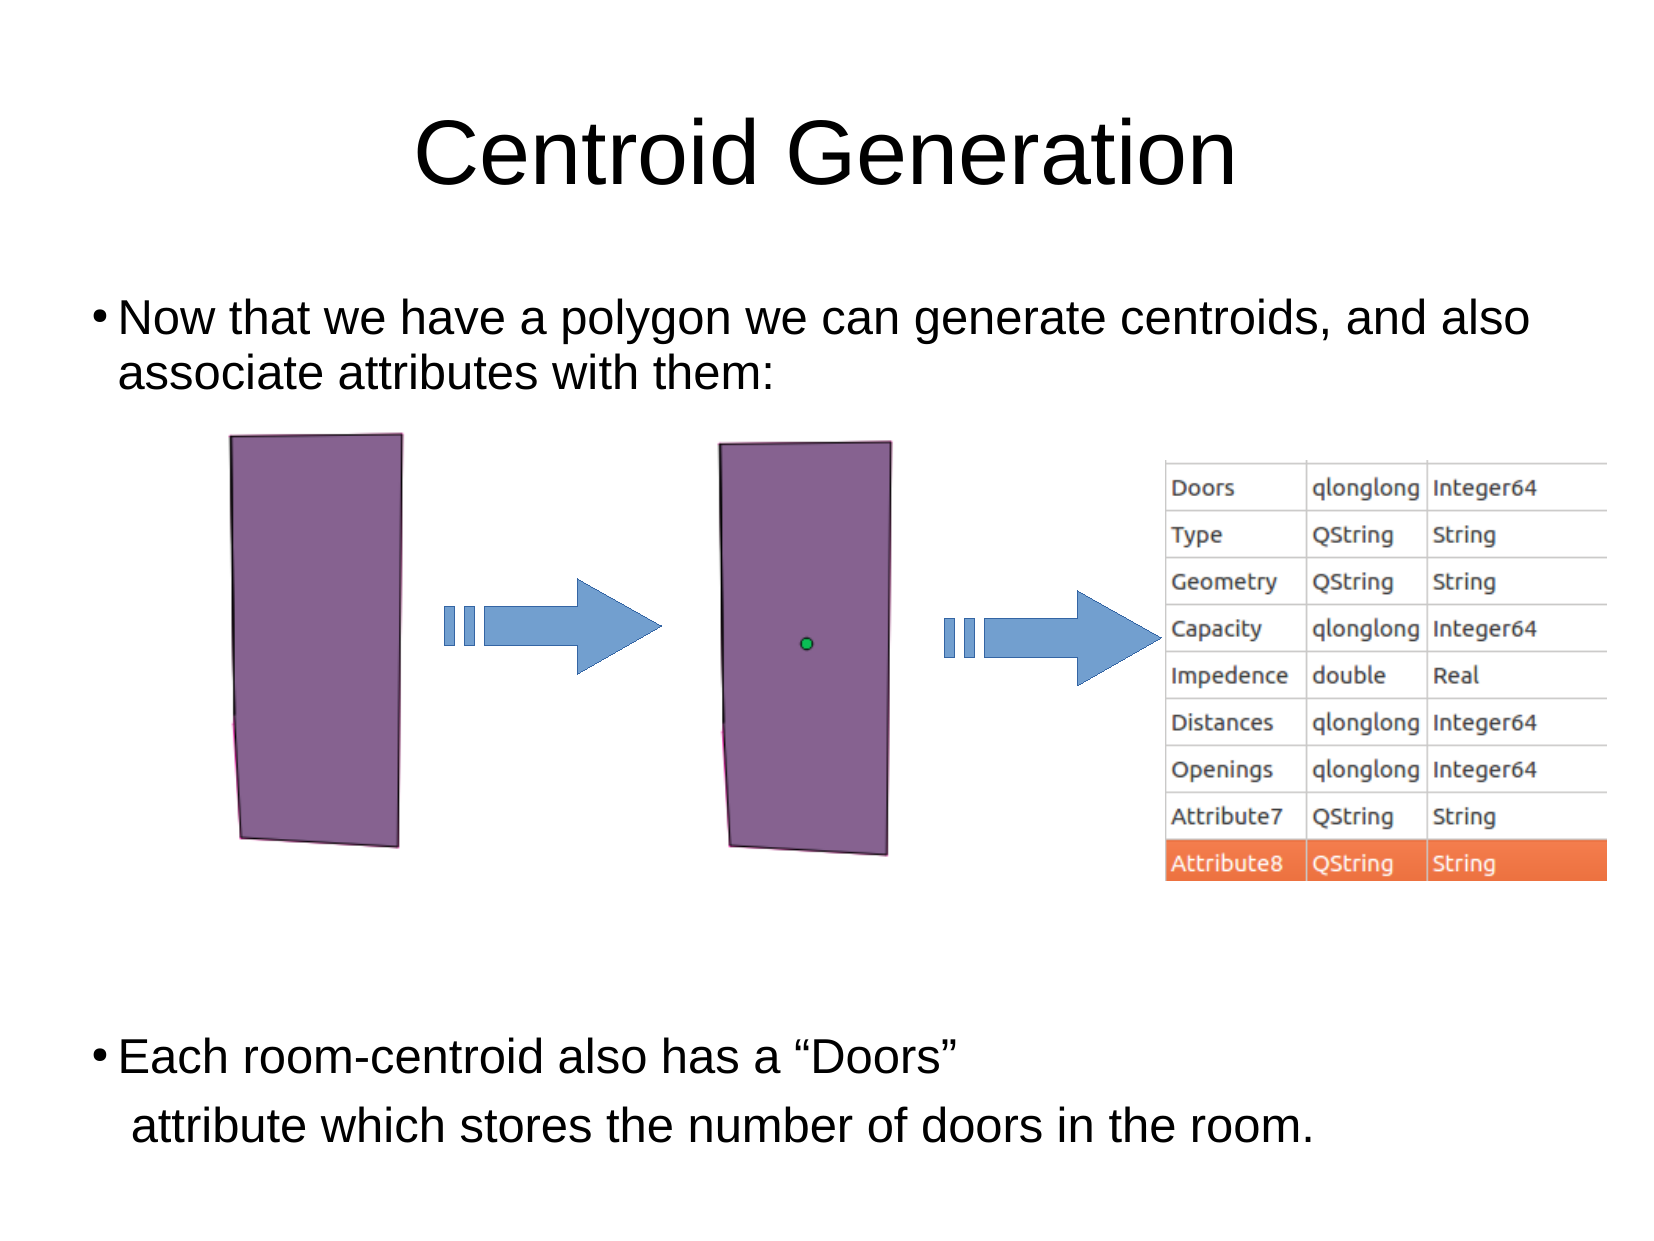

# Centroid Generation
Now that we have a polygon we can generate centroids, and also associate attributes with them:
Each room-centroid also has a “Doors”
 attribute which stores the number of doors in the room.